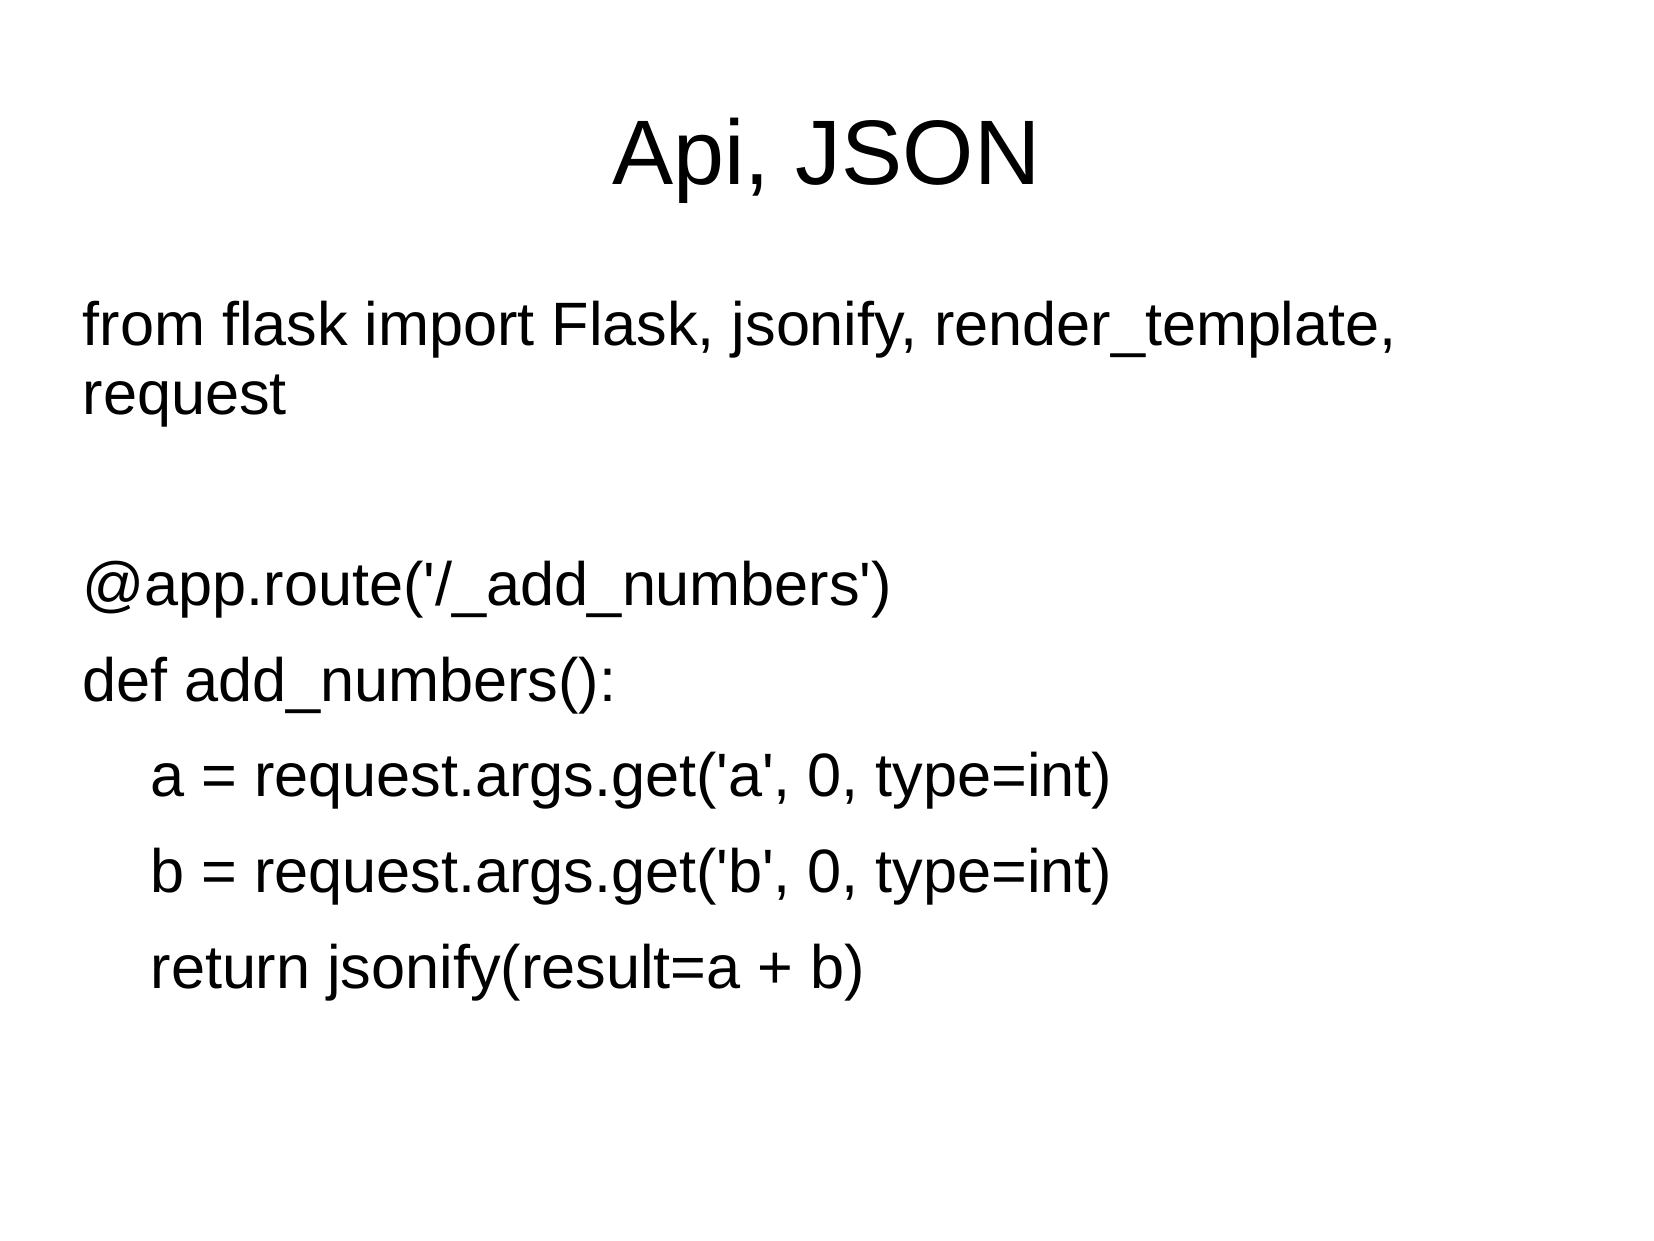

# Api, JSON
from flask import Flask, jsonify, render_template, request
@app.route('/_add_numbers')
def add_numbers():
 a = request.args.get('a', 0, type=int)
 b = request.args.get('b', 0, type=int)
 return jsonify(result=a + b)